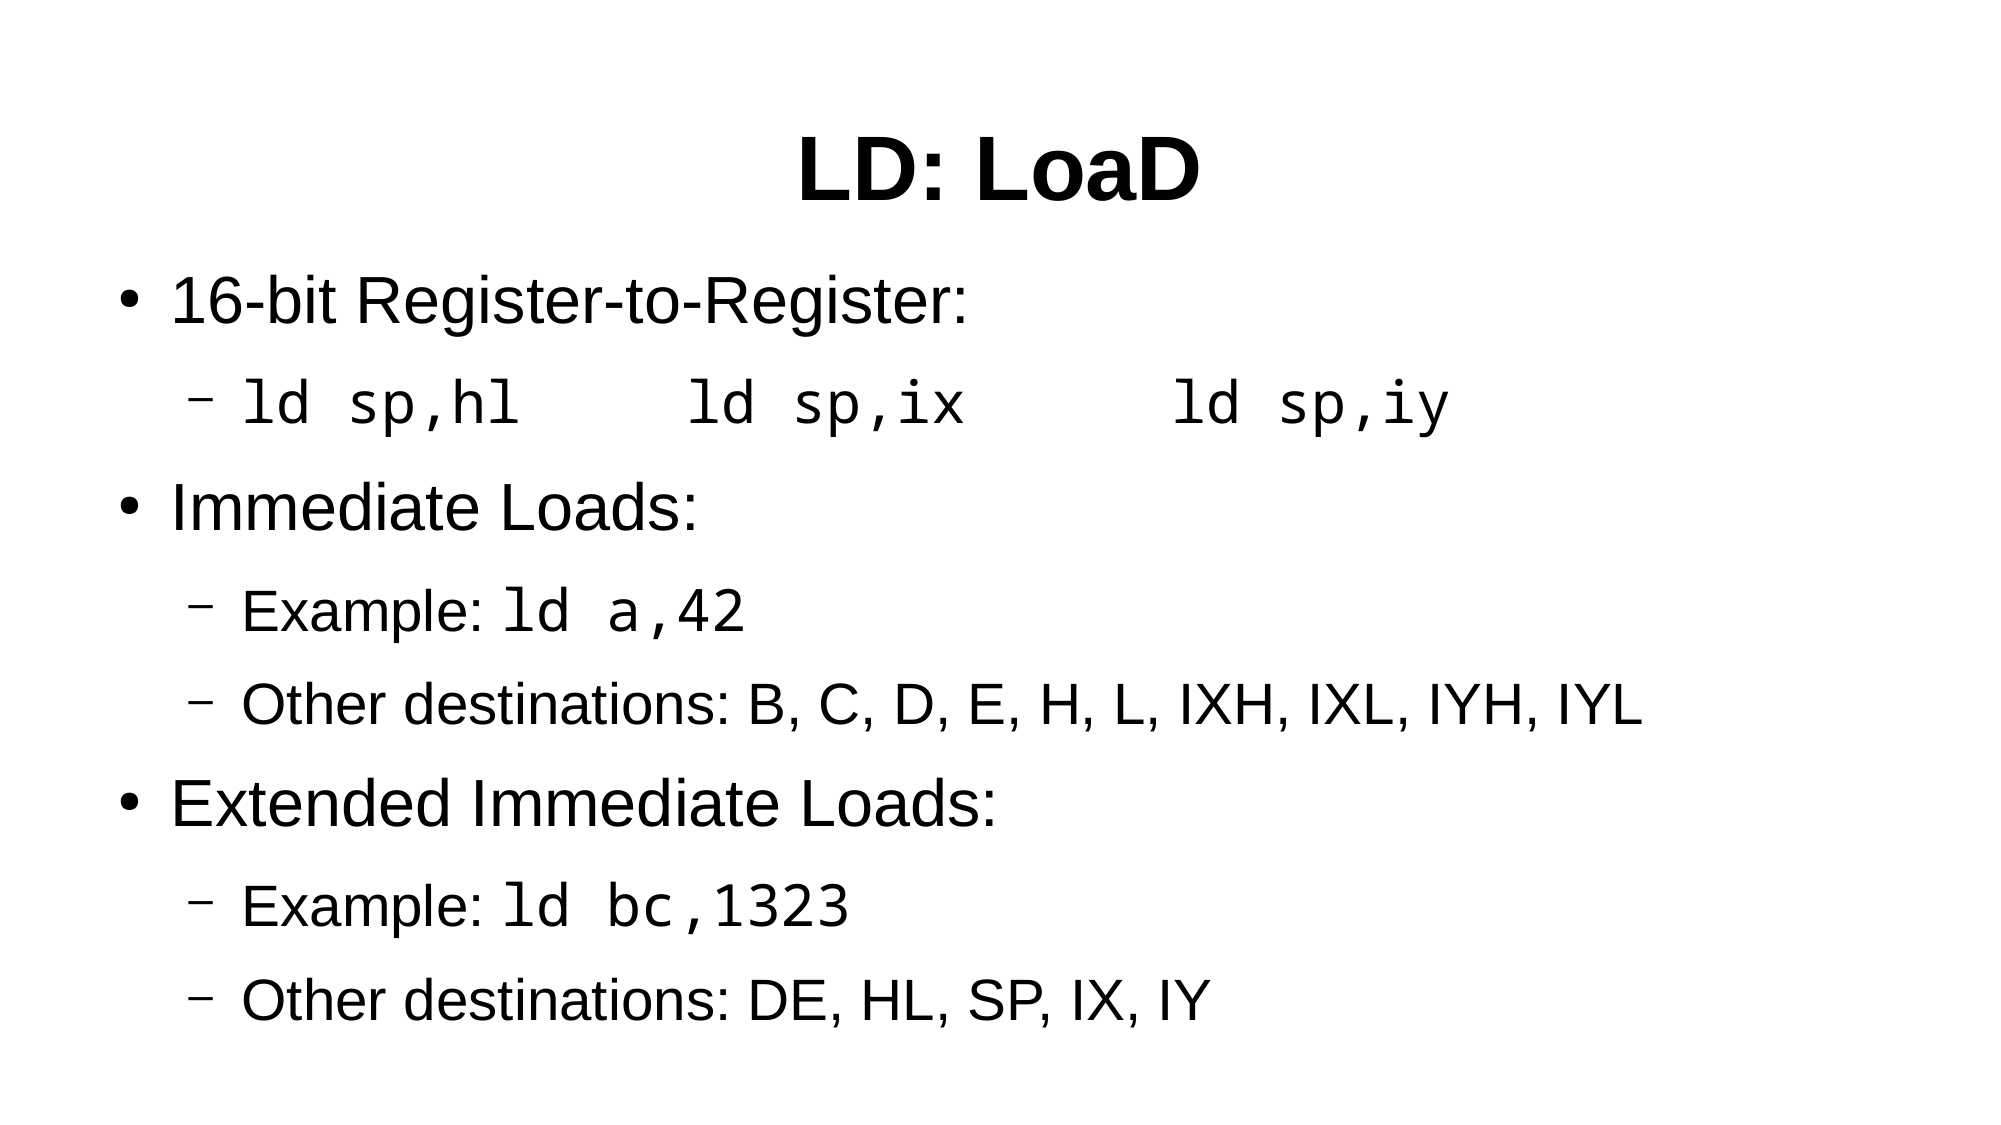

# LD: LoaD
16-bit Register-to-Register:
ld sp,hl		 ld sp,ix		 ld sp,iy
Immediate Loads:
Example: ld a,42
Other destinations: B, C, D, E, H, L, IXH, IXL, IYH, IYL
Extended Immediate Loads:
Example: ld bc,1323
Other destinations: DE, HL, SP, IX, IY